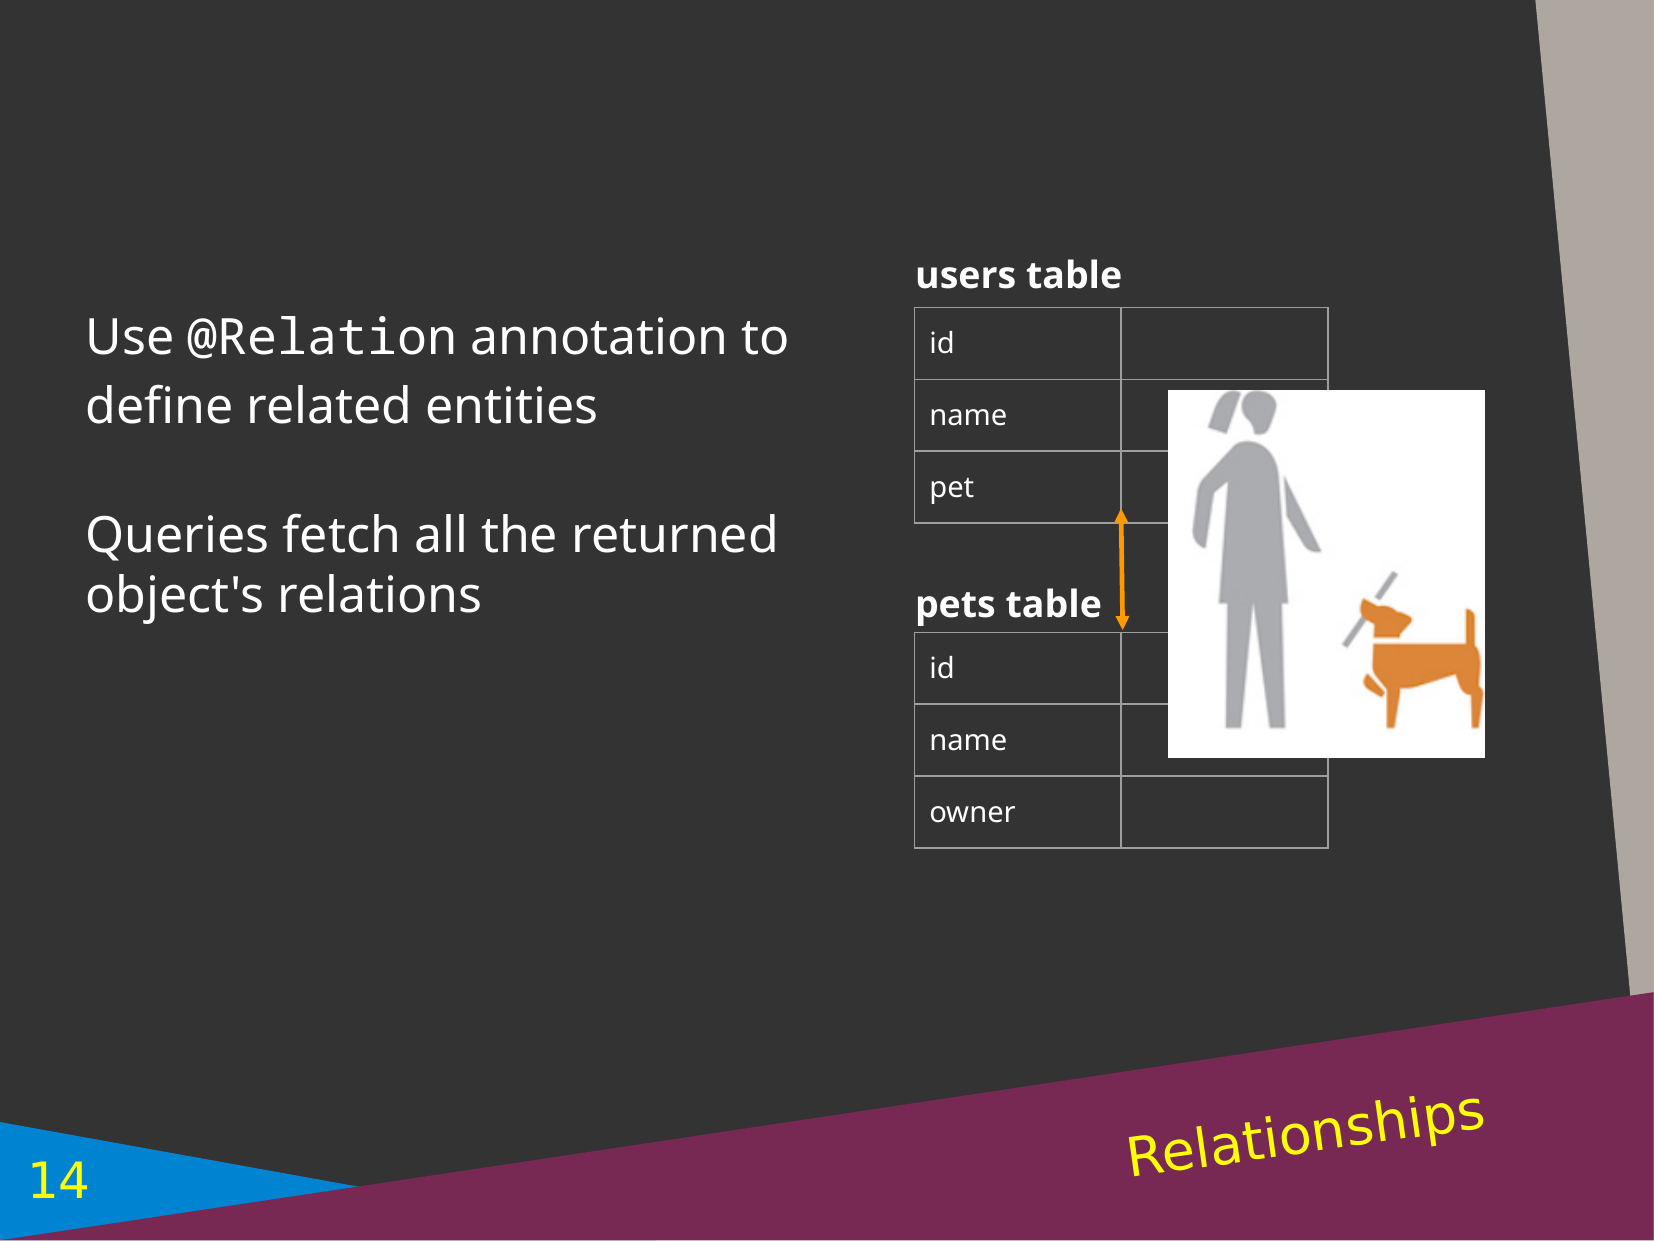

users table
Use @Relation annotation to define related entities
Queries fetch all the returned object's relations
| id | |
| --- | --- |
| name | |
| pet | |
pets table
| id | |
| --- | --- |
| name | |
| owner | |
# Relationships
14